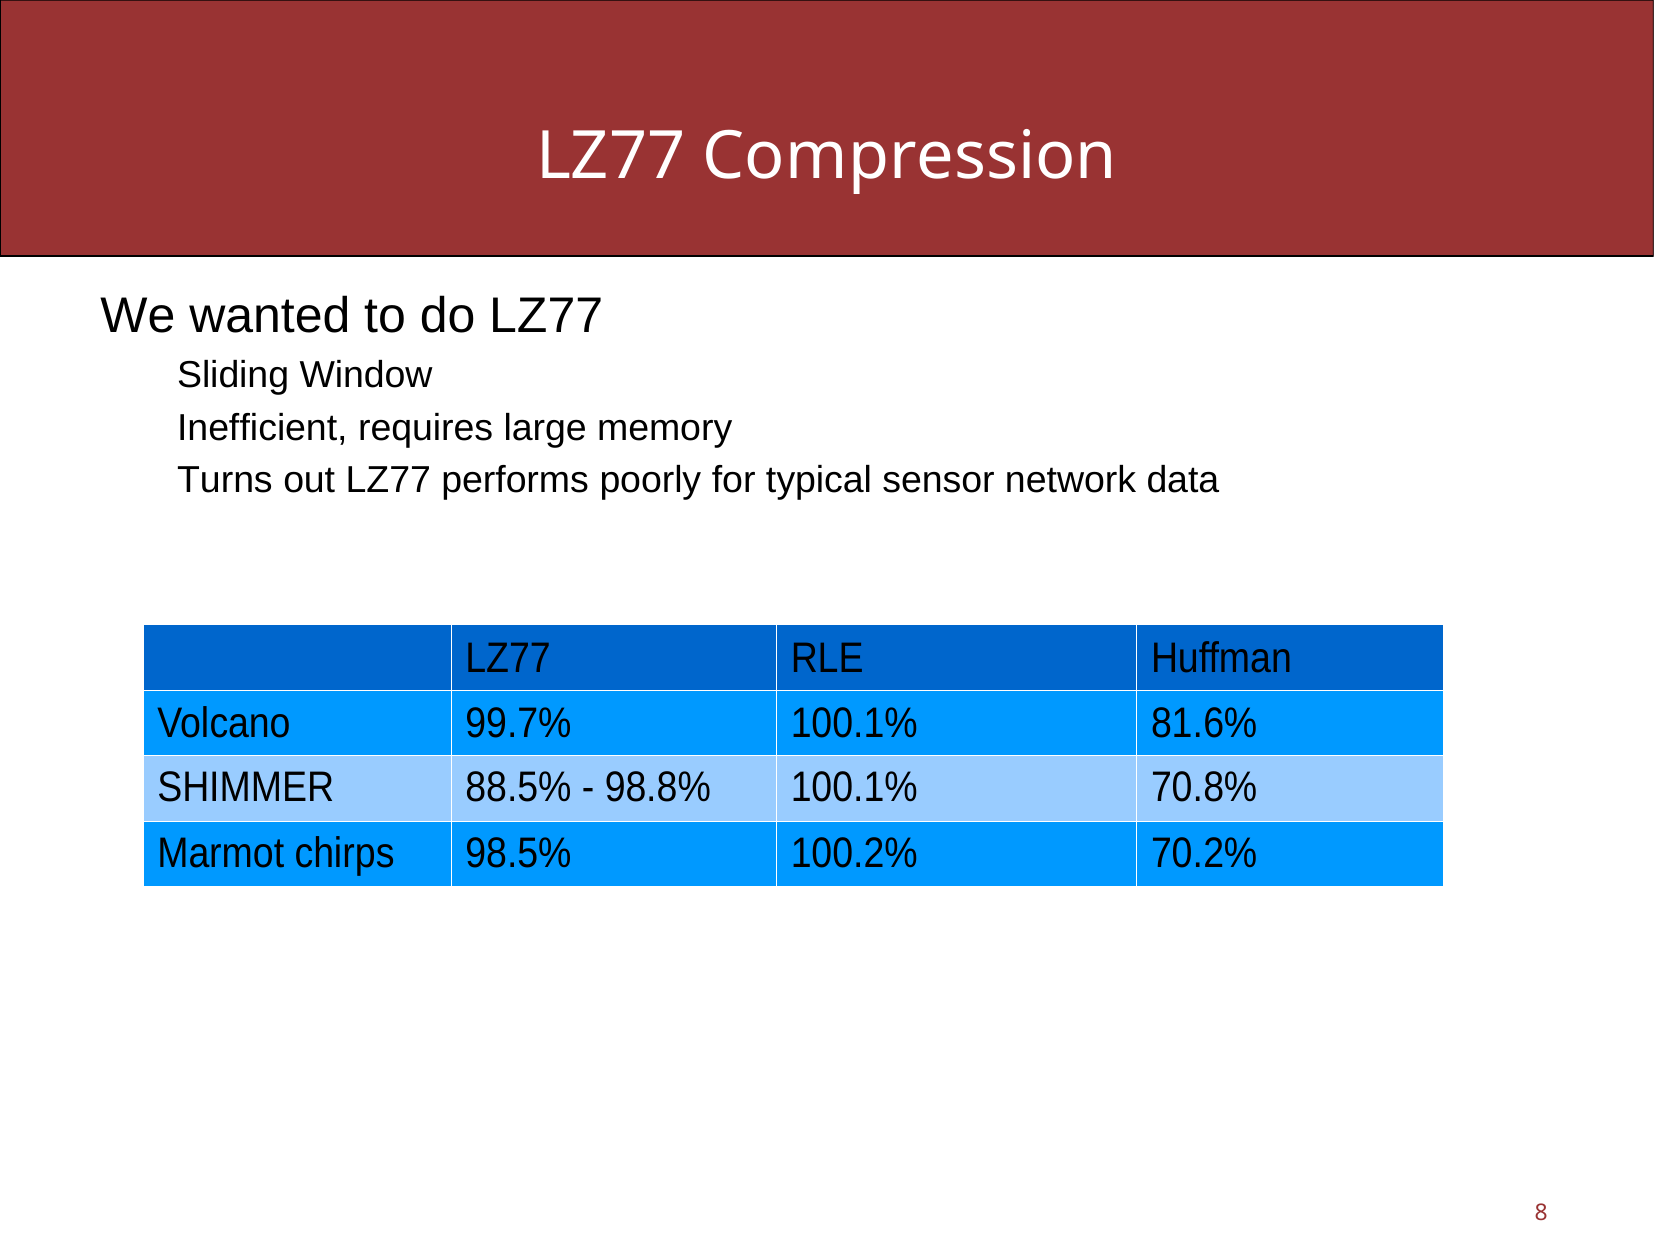

# LZ77 Compression
We wanted to do LZ77
Sliding Window
Inefficient, requires large memory
Turns out LZ77 performs poorly for typical sensor network data